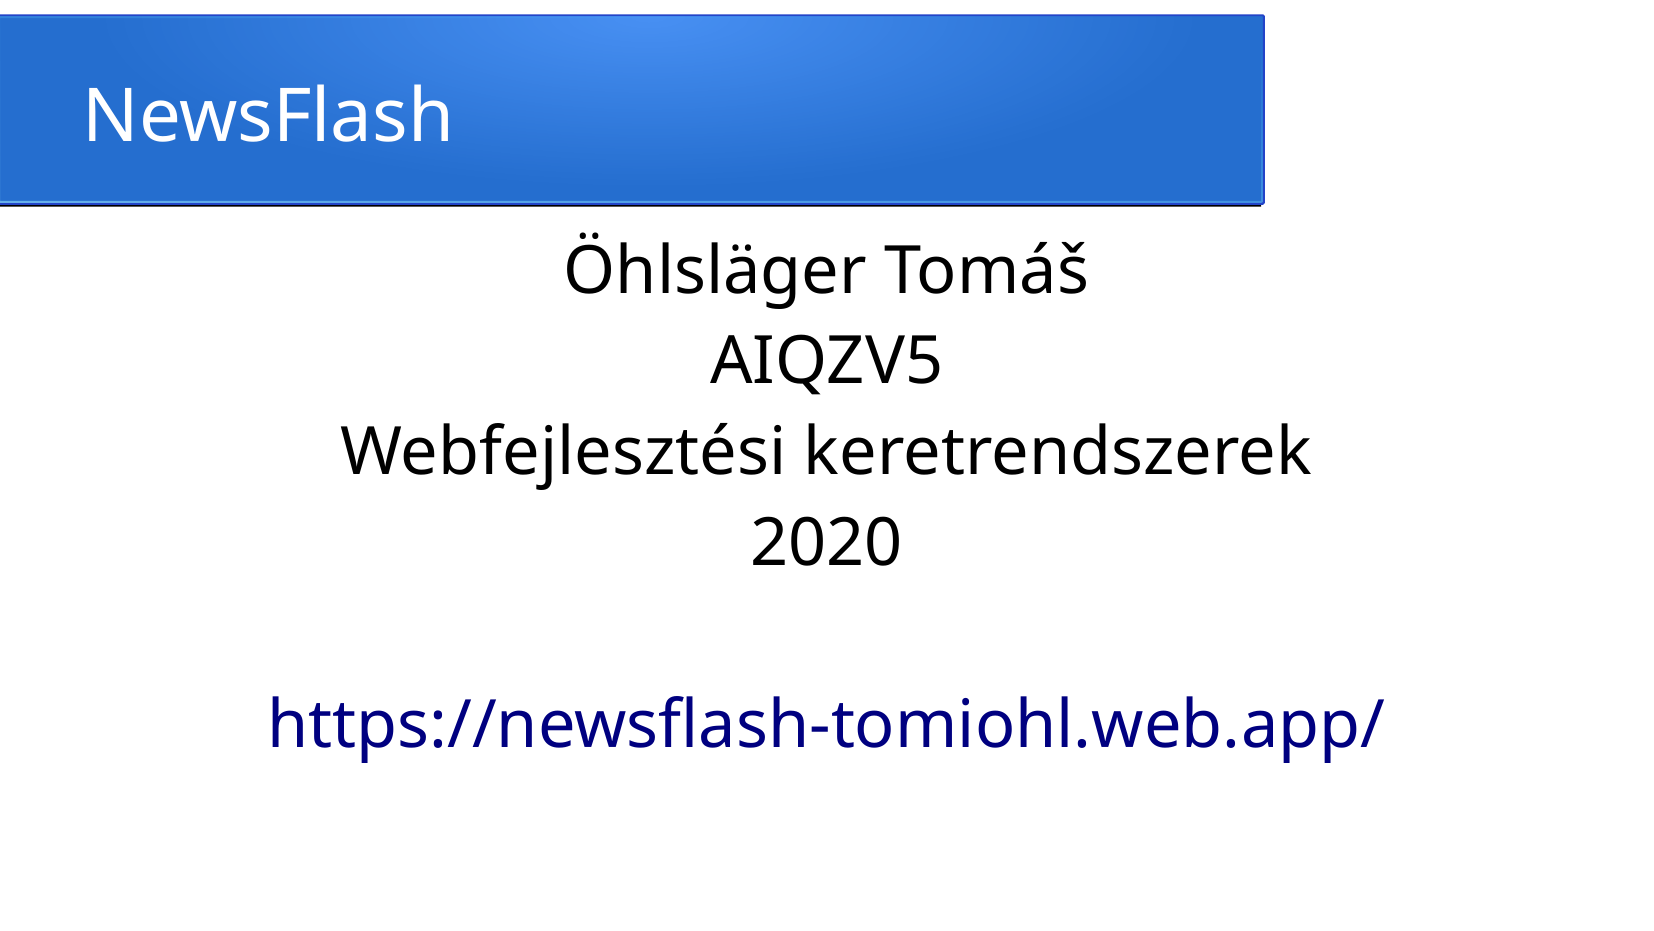

# NewsFlash
Öhlsläger Tomáš
AIQZV5
Webfejlesztési keretrendszerek
2020
https://newsflash-tomiohl.web.app/